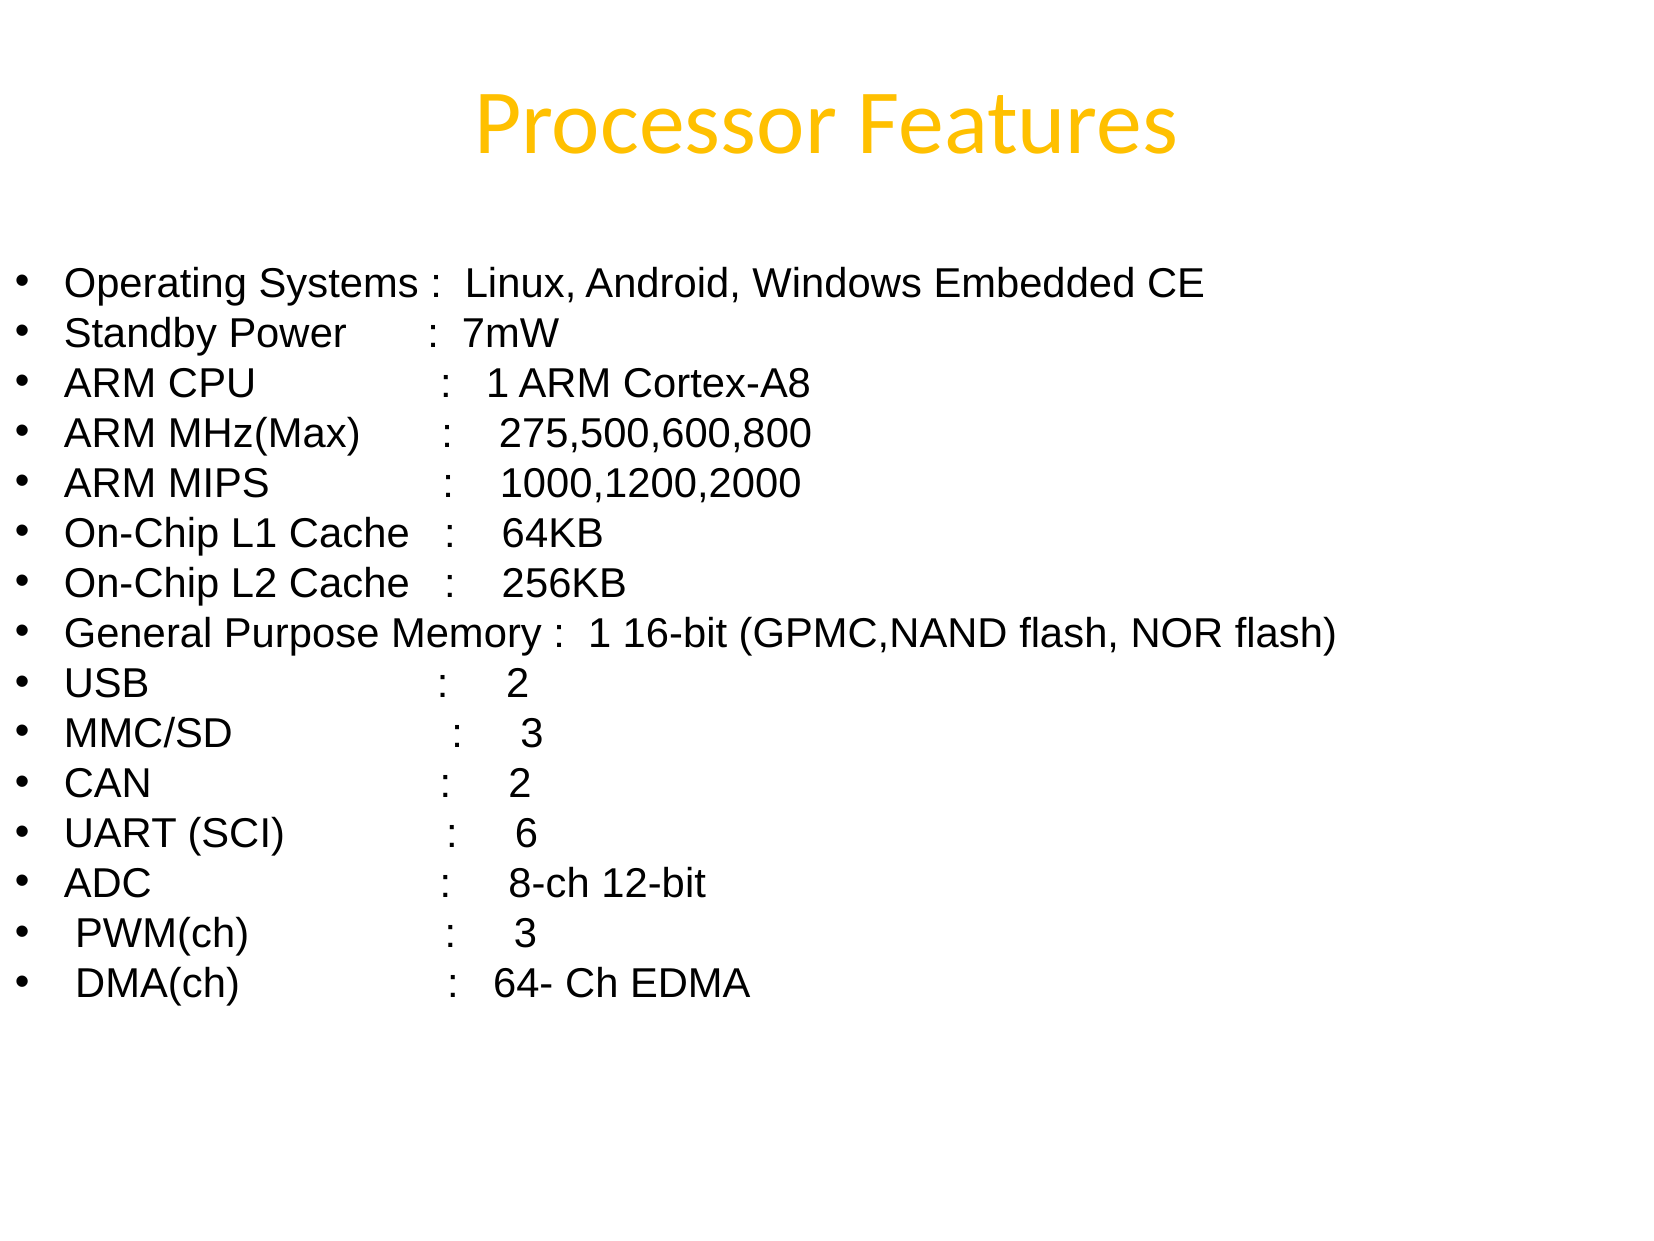

# Processor Features
 Operating Systems : Linux, Android, Windows Embedded CE
 Standby Power : 7mW
 ARM CPU : 1 ARM Cortex-A8
 ARM MHz(Max) : 275,500,600,800
 ARM MIPS : 1000,1200,2000
 On-Chip L1 Cache : 64KB
 On-Chip L2 Cache : 256KB
 General Purpose Memory : 1 16-bit (GPMC,NAND flash, NOR flash)
 USB : 2
 MMC/SD : 3
 CAN : 2
 UART (SCI) : 6
 ADC : 8-ch 12-bit
 PWM(ch) : 3
 DMA(ch) : 64- Ch EDMA